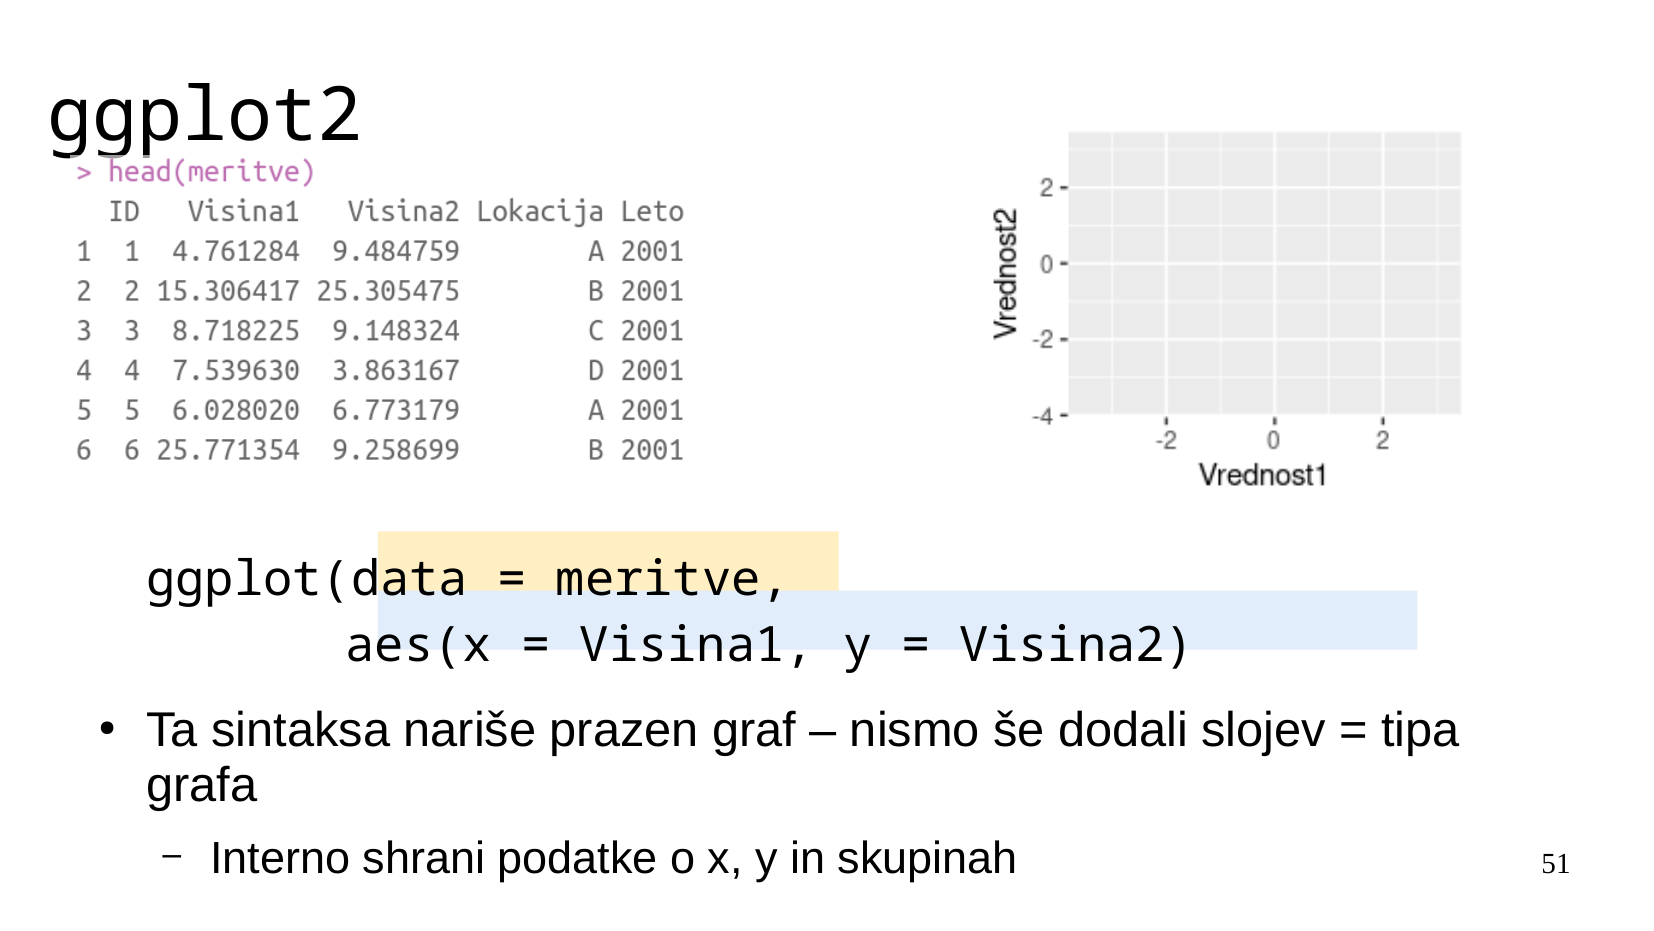

# ggplot2
ggplot(data = meritve,
			aes(x = Visina1, y = Visina2)
Ta sintaksa nariše prazen graf – nismo še dodali slojev = tipa grafa
Interno shrani podatke o x, y in skupinah
51